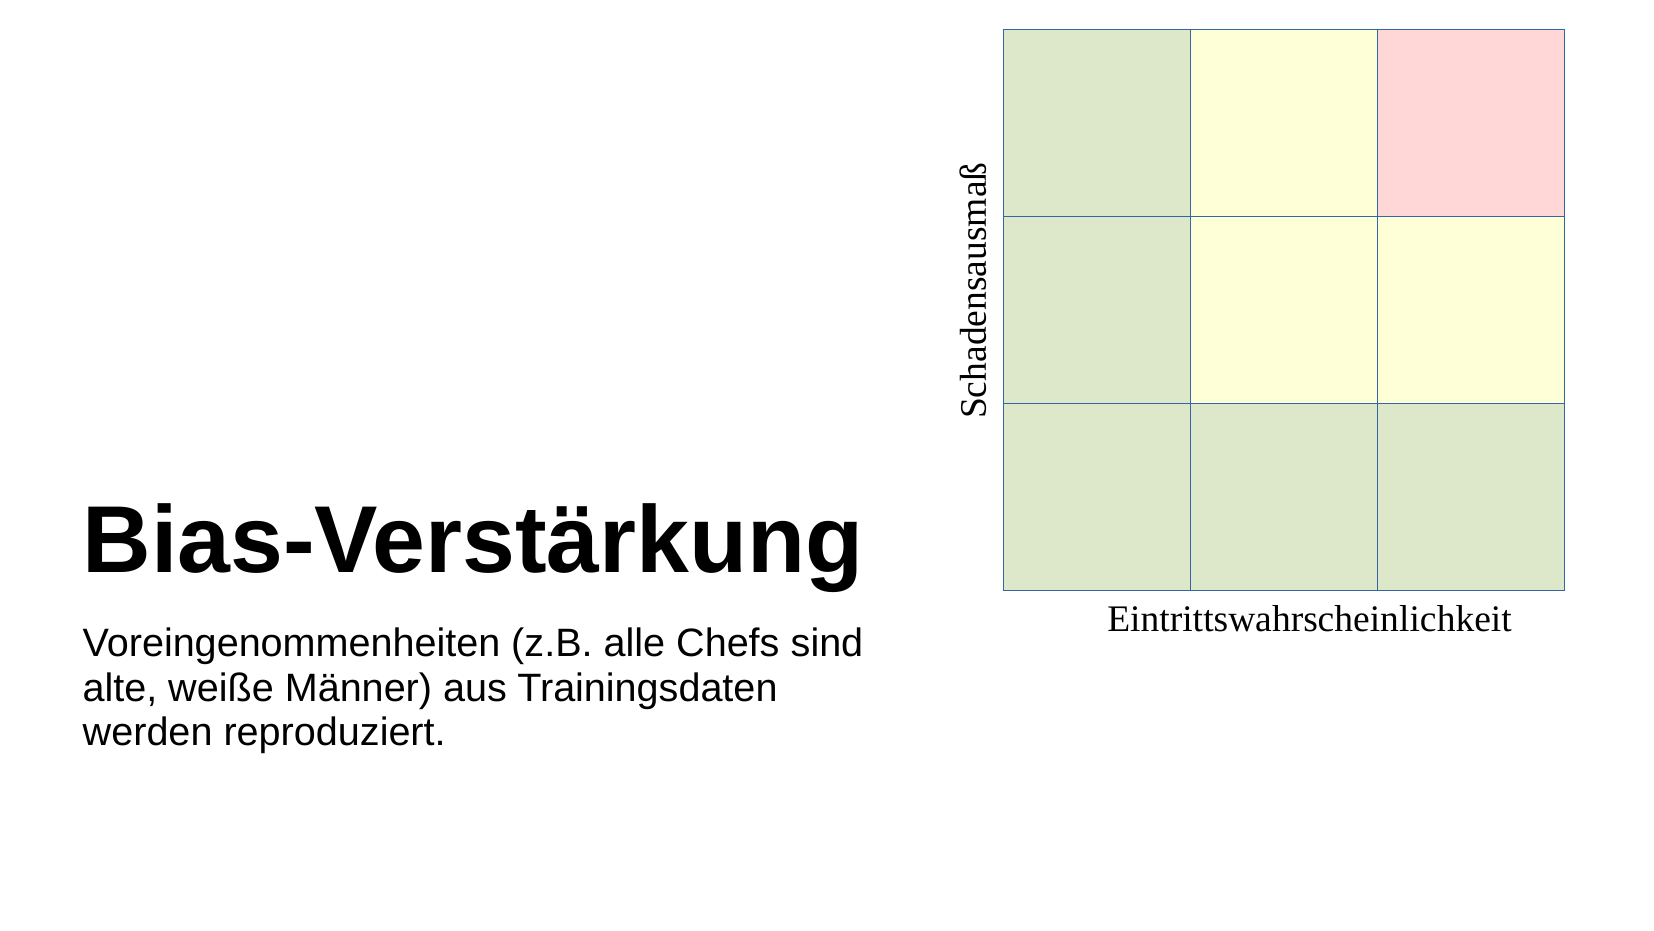

Schadensausmaß
Eintrittswahrscheinlichkeit
# Bias-Verstärkung
Voreingenommenheiten (z.B. alle Chefs sind alte, weiße Männer) aus Trainingsdaten werden reproduziert.